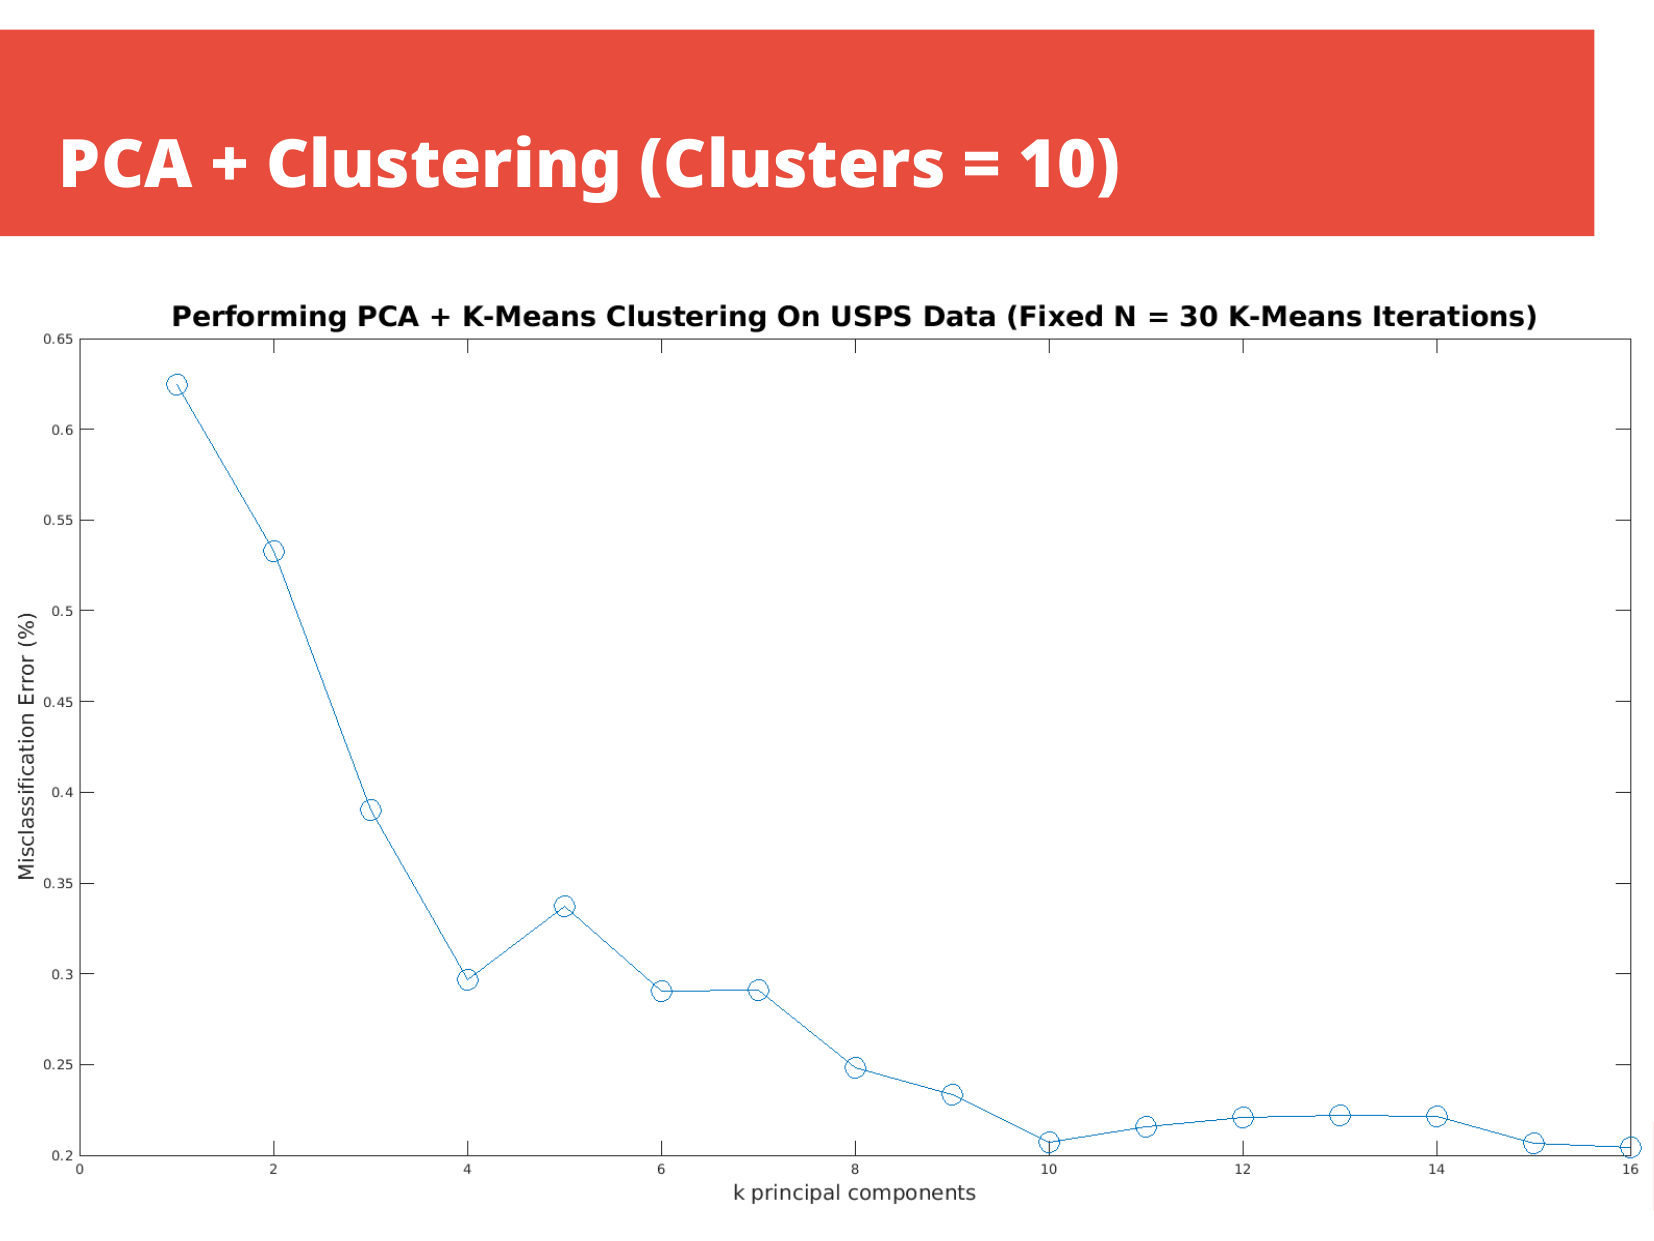

# PCA + Clustering (Clusters = 10)
5